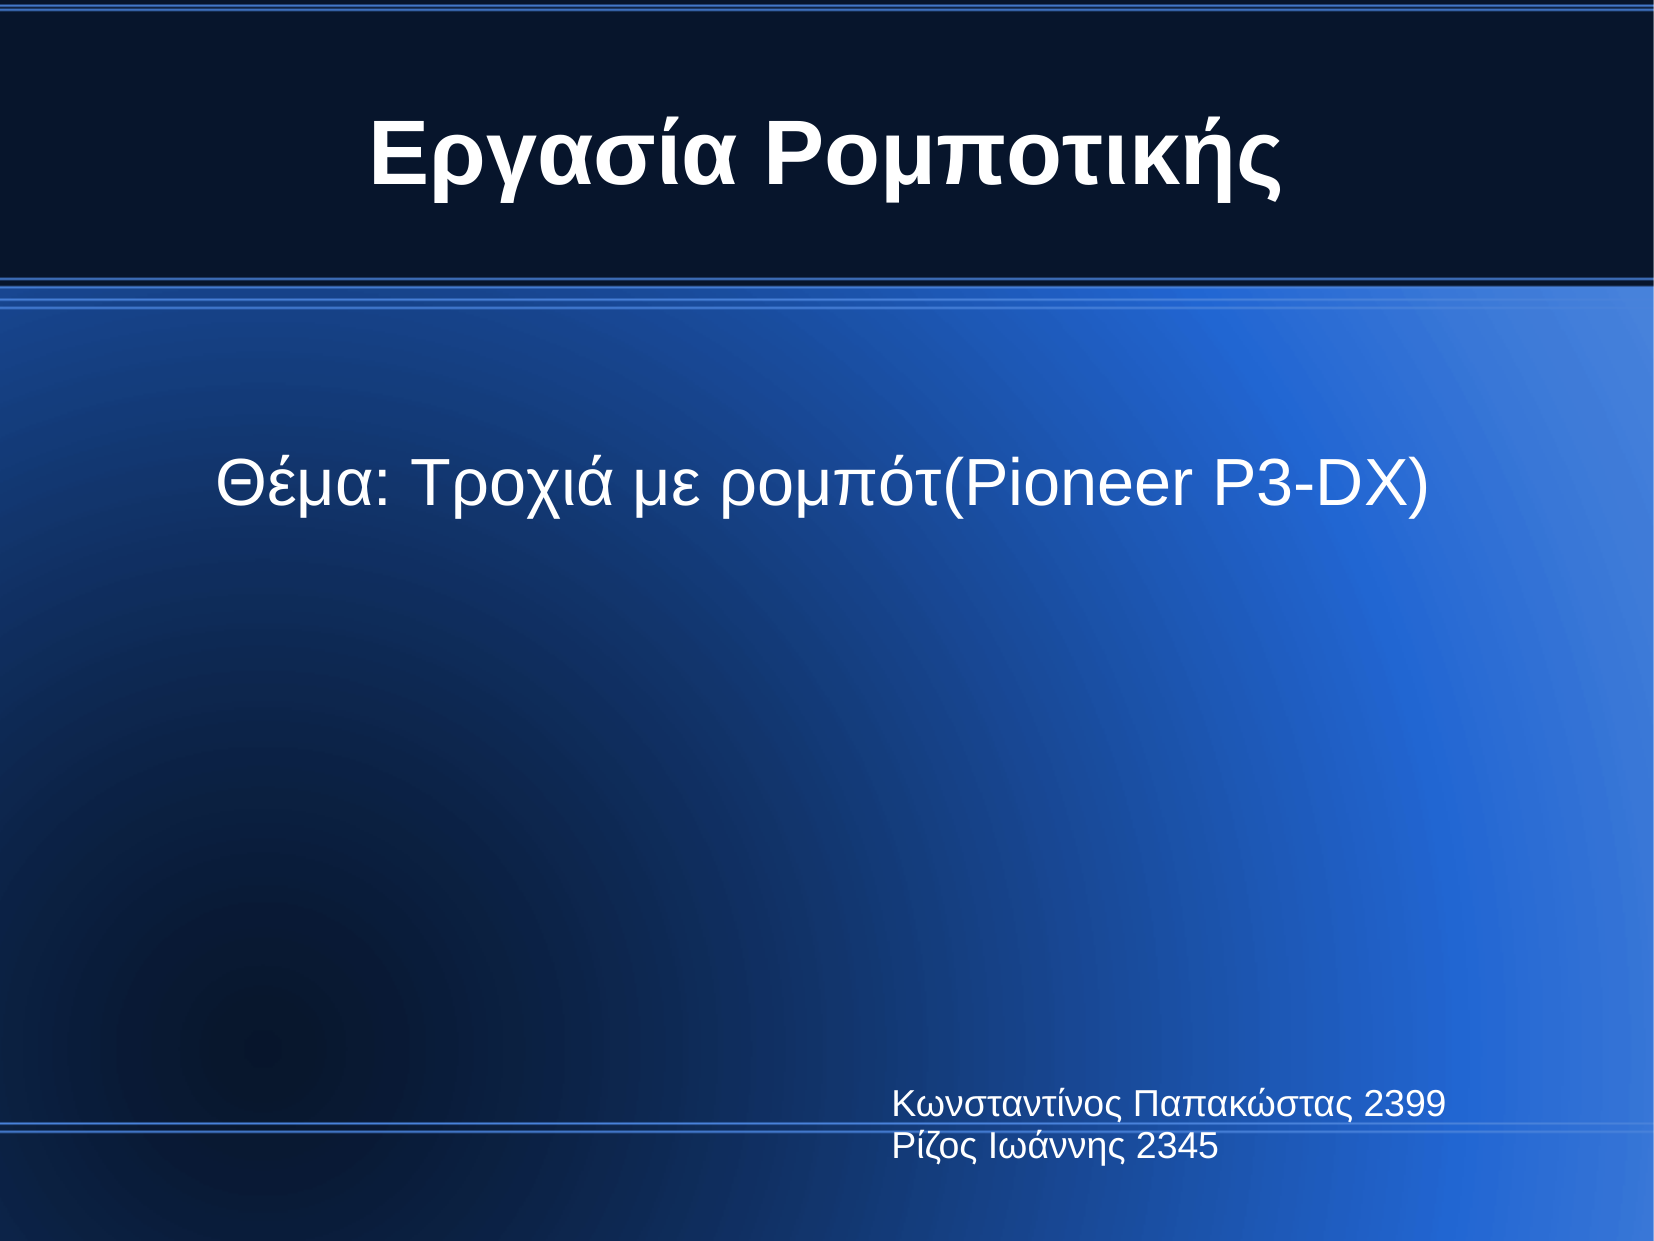

# Εργασία Ρομποτικής
Θέμα: Τροχιά με ρομπότ(Pioneer P3-DX)
Κωνσταντίνος Παπακώστας 2399
Ρίζος Ιωάννης 2345